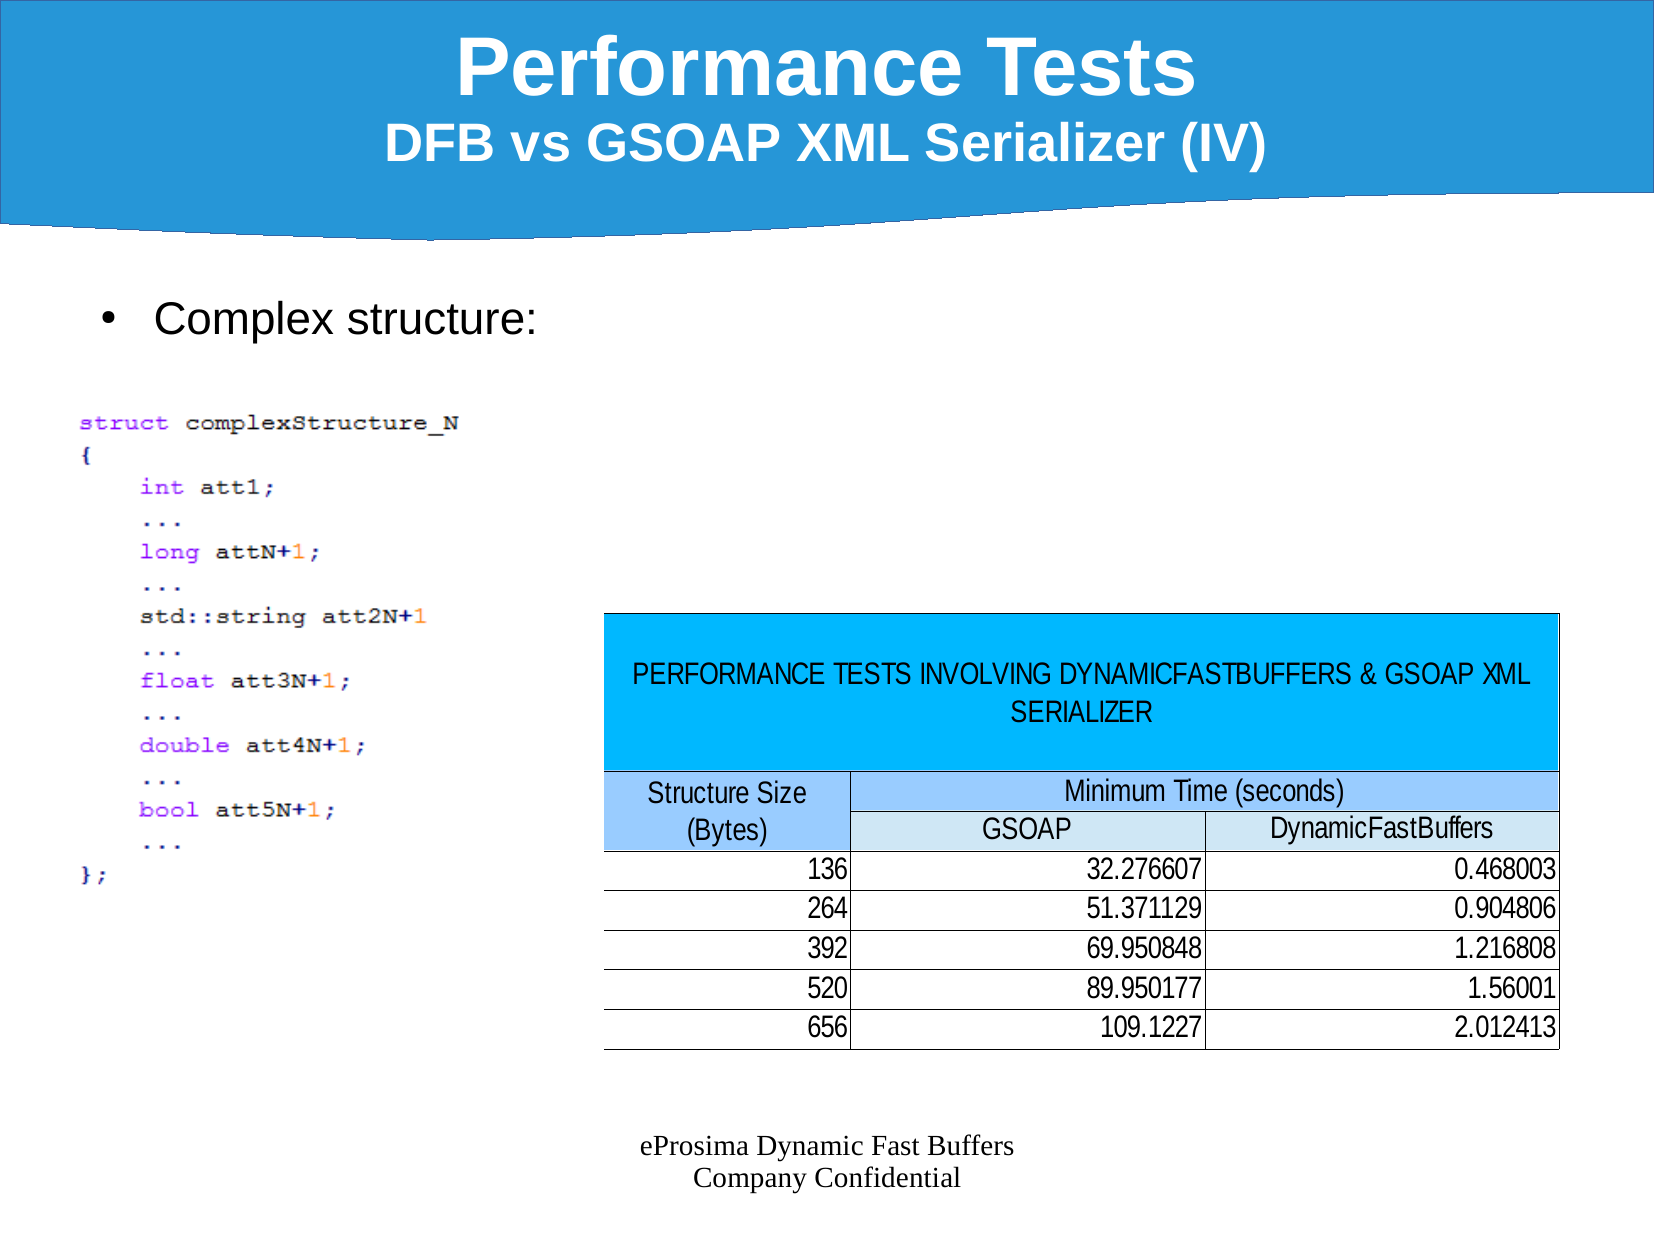

Performance Tests
DFB vs GSOAP XML Serializer (IV)
# Complex structure:
eProsima Dynamic Fast Buffers